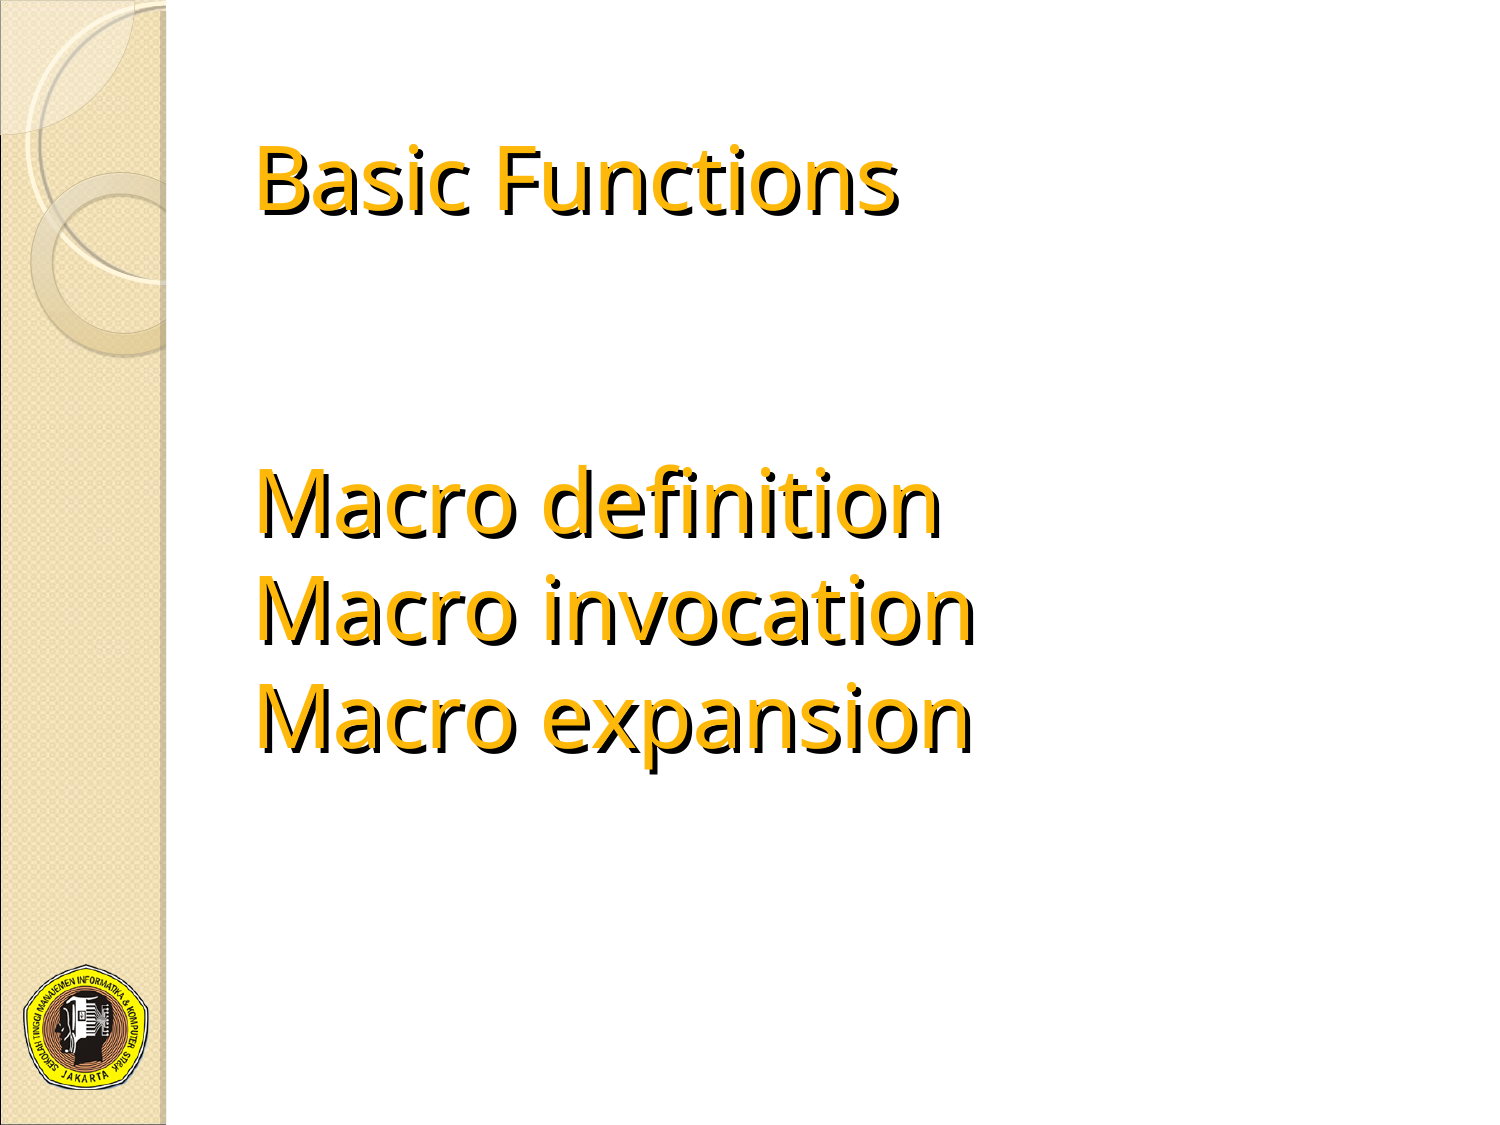

Basic Functions
Macro definition
Macro invocation
Macro expansion